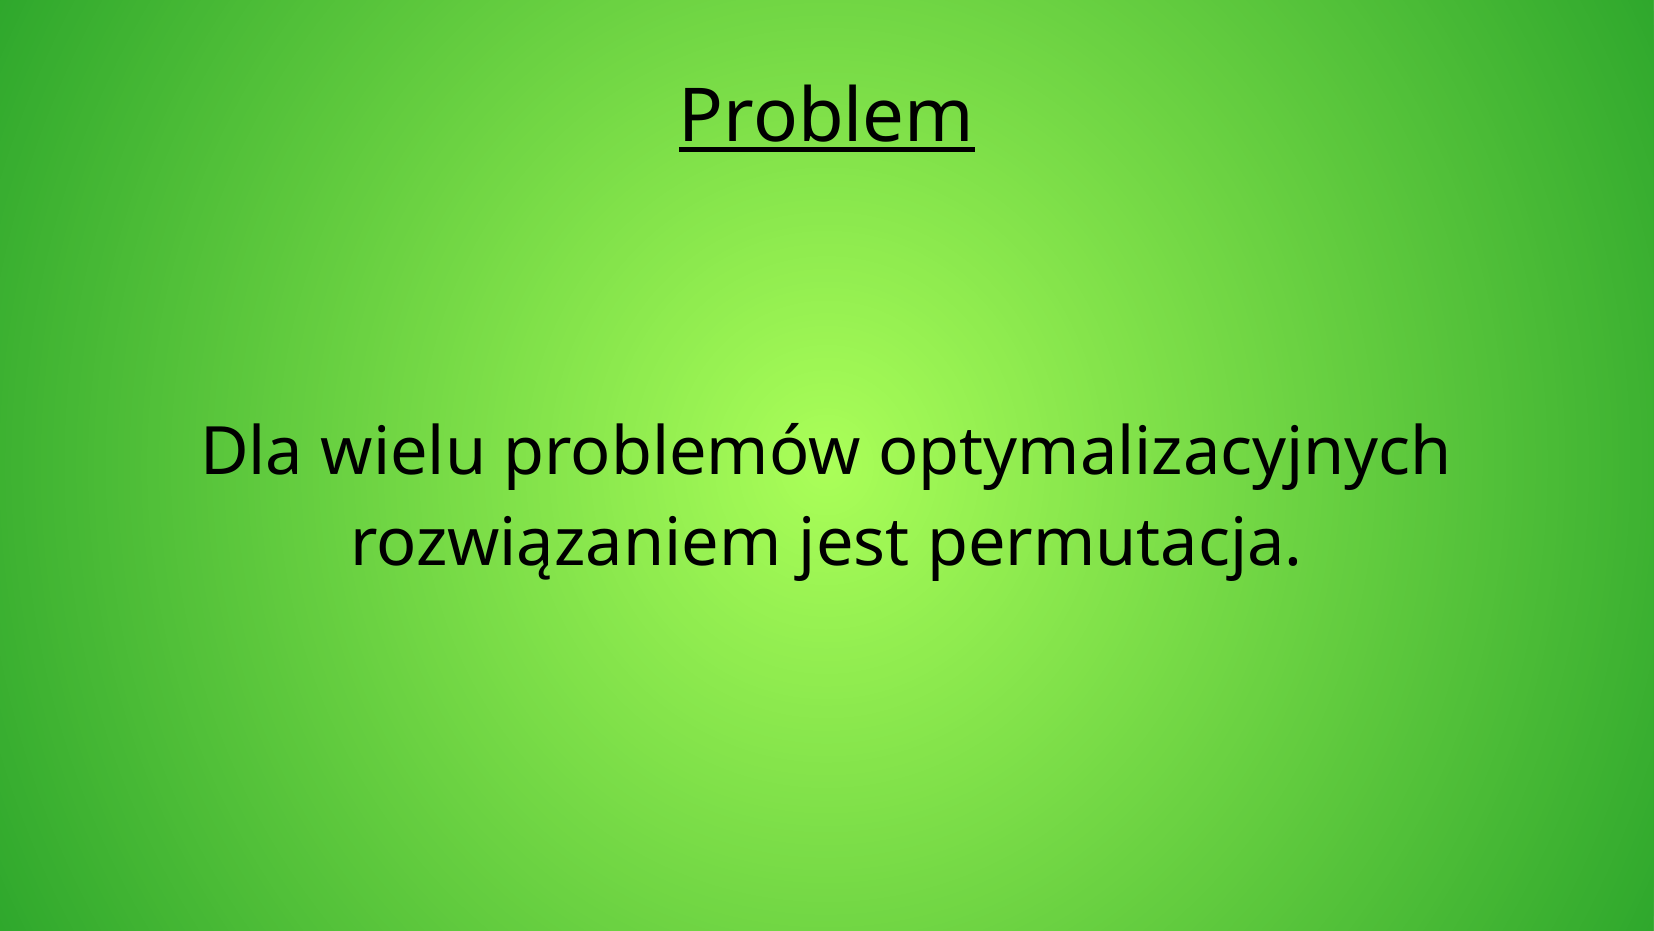

# Problem
Dla wielu problemów optymalizacyjnych rozwiązaniem jest permutacja.